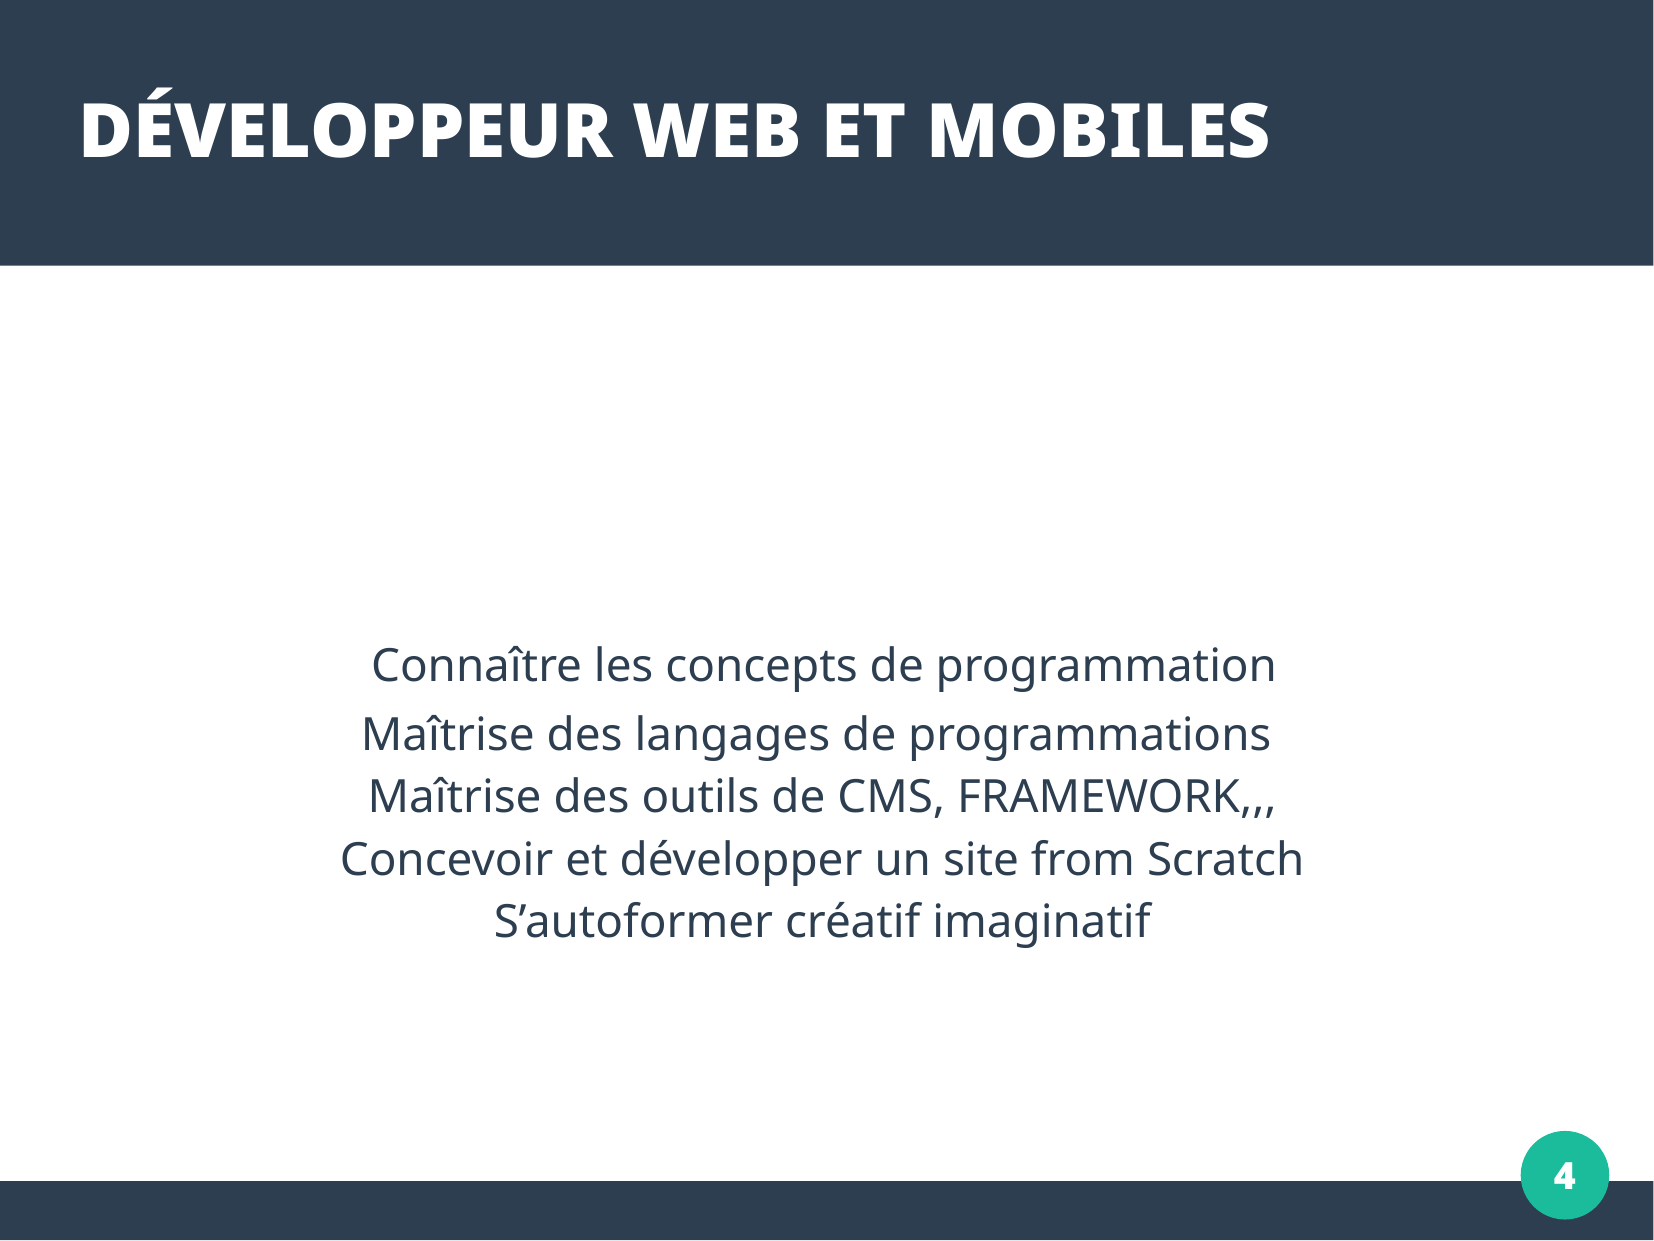

# DÉVELOPPEUR WEB ET MOBILES
 Connaître les concepts de programmation
 Maîtrise des langages de programmations
 Maîtrise des outils de CMS, FRAMEWORK,,,
 Concevoir et développer un site from Scratch
 S’autoformer créatif imaginatif
4